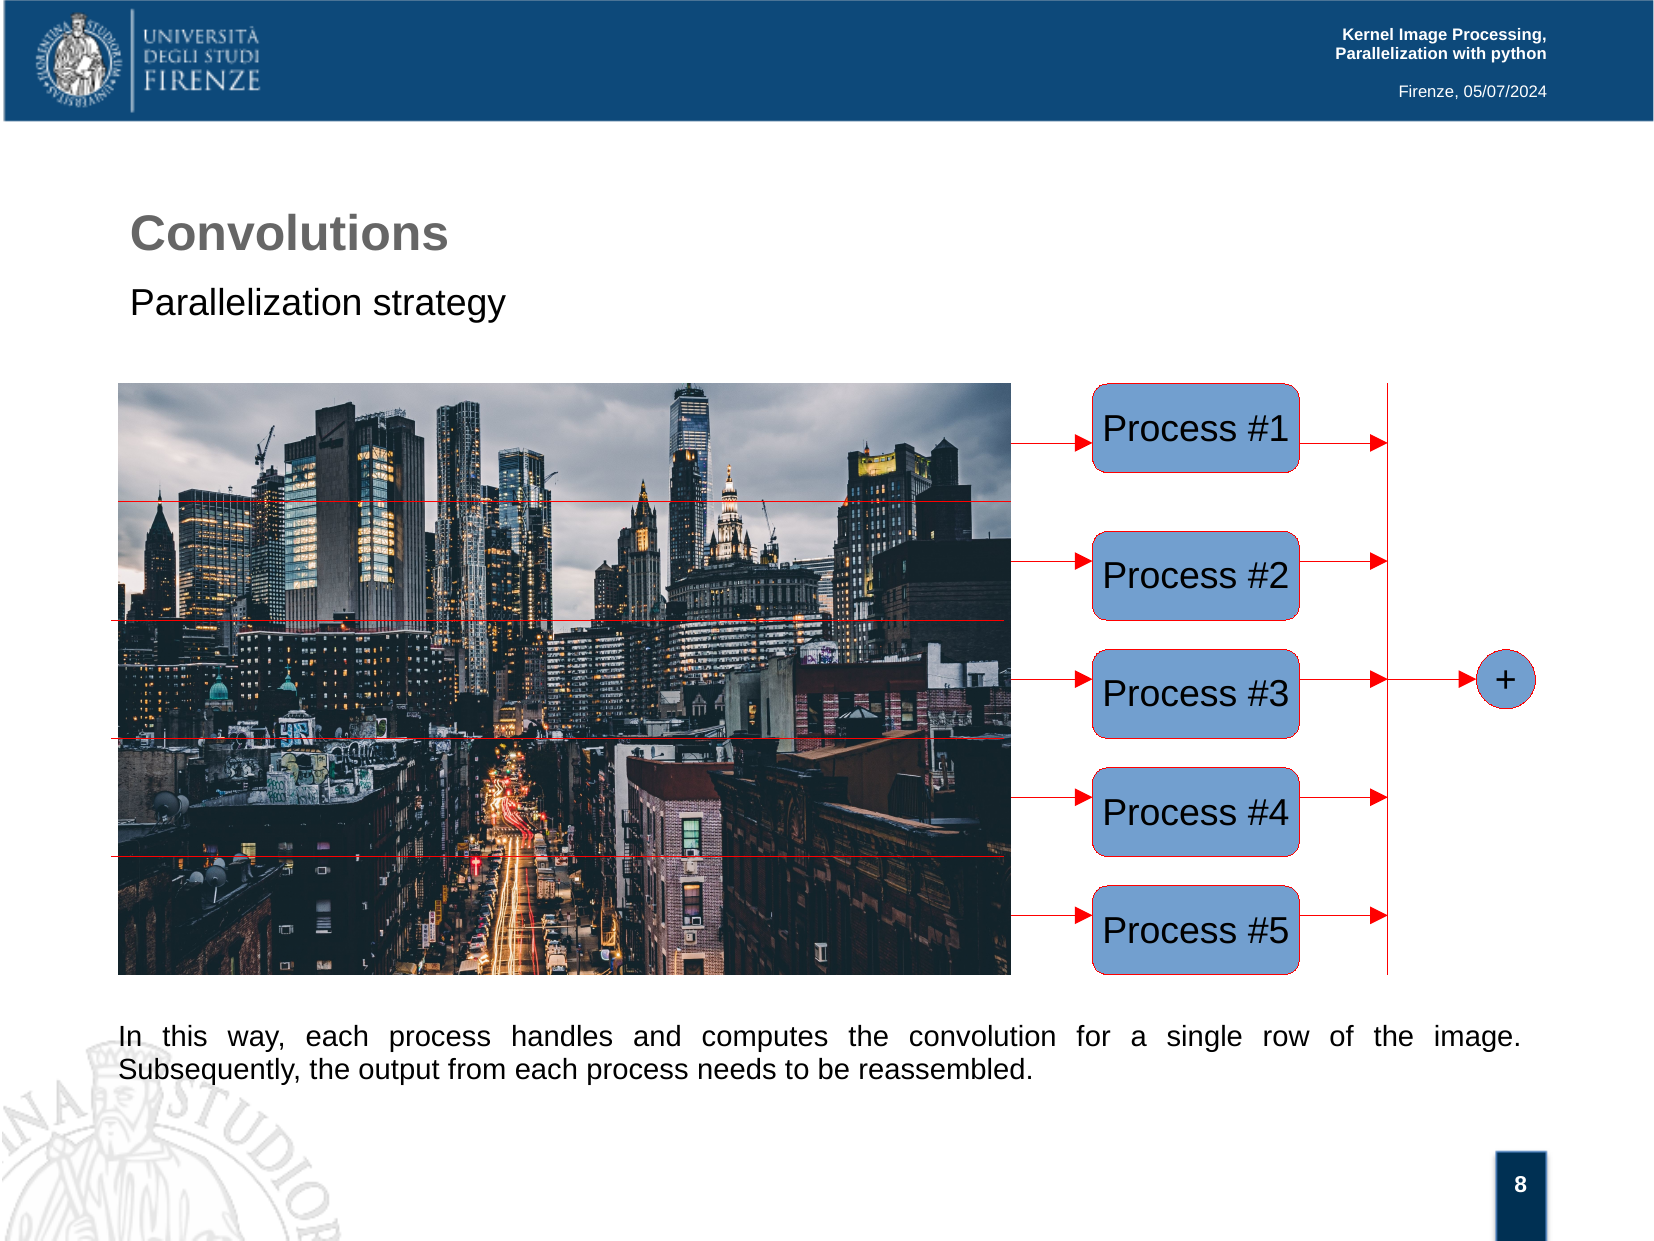

Kernel Image Processing,
Parallelization with python
Firenze, 05/07/2024
Convolutions
Parallelization strategy
Process #1
Process #2
Process #3
+
Process #4
Process #5
In this way, each process handles and computes the convolution for a single row of the image. Subsequently, the output from each process needs to be reassembled.
8